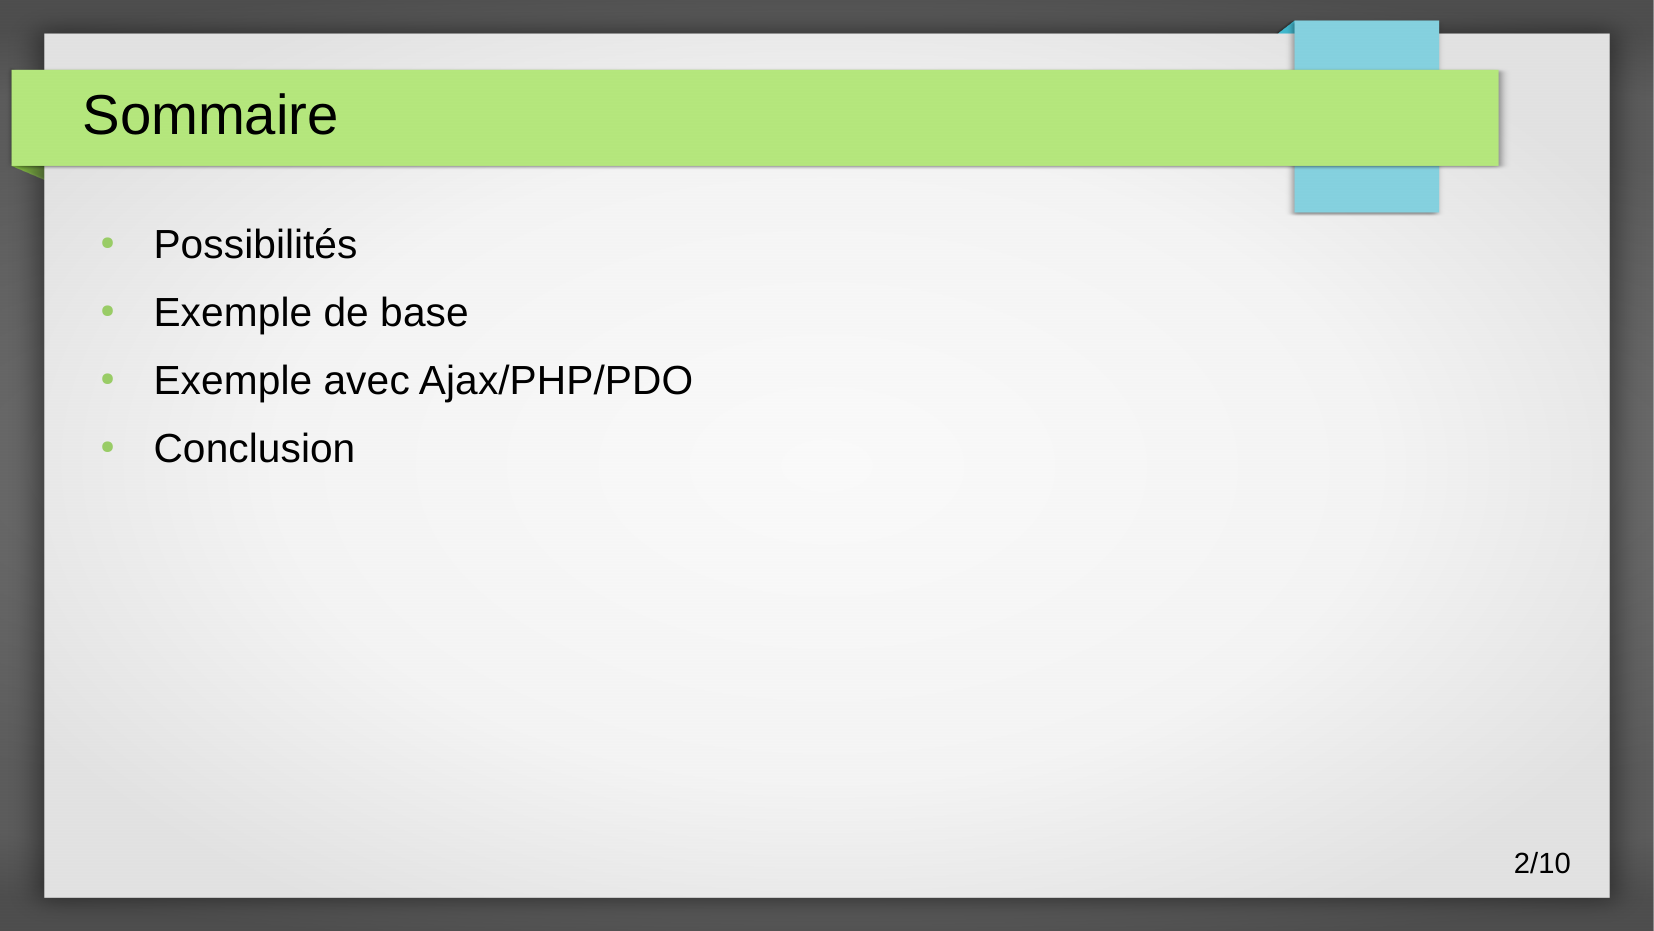

# Sommaire
Possibilités
Exemple de base
Exemple avec Ajax/PHP/PDO
Conclusion
2